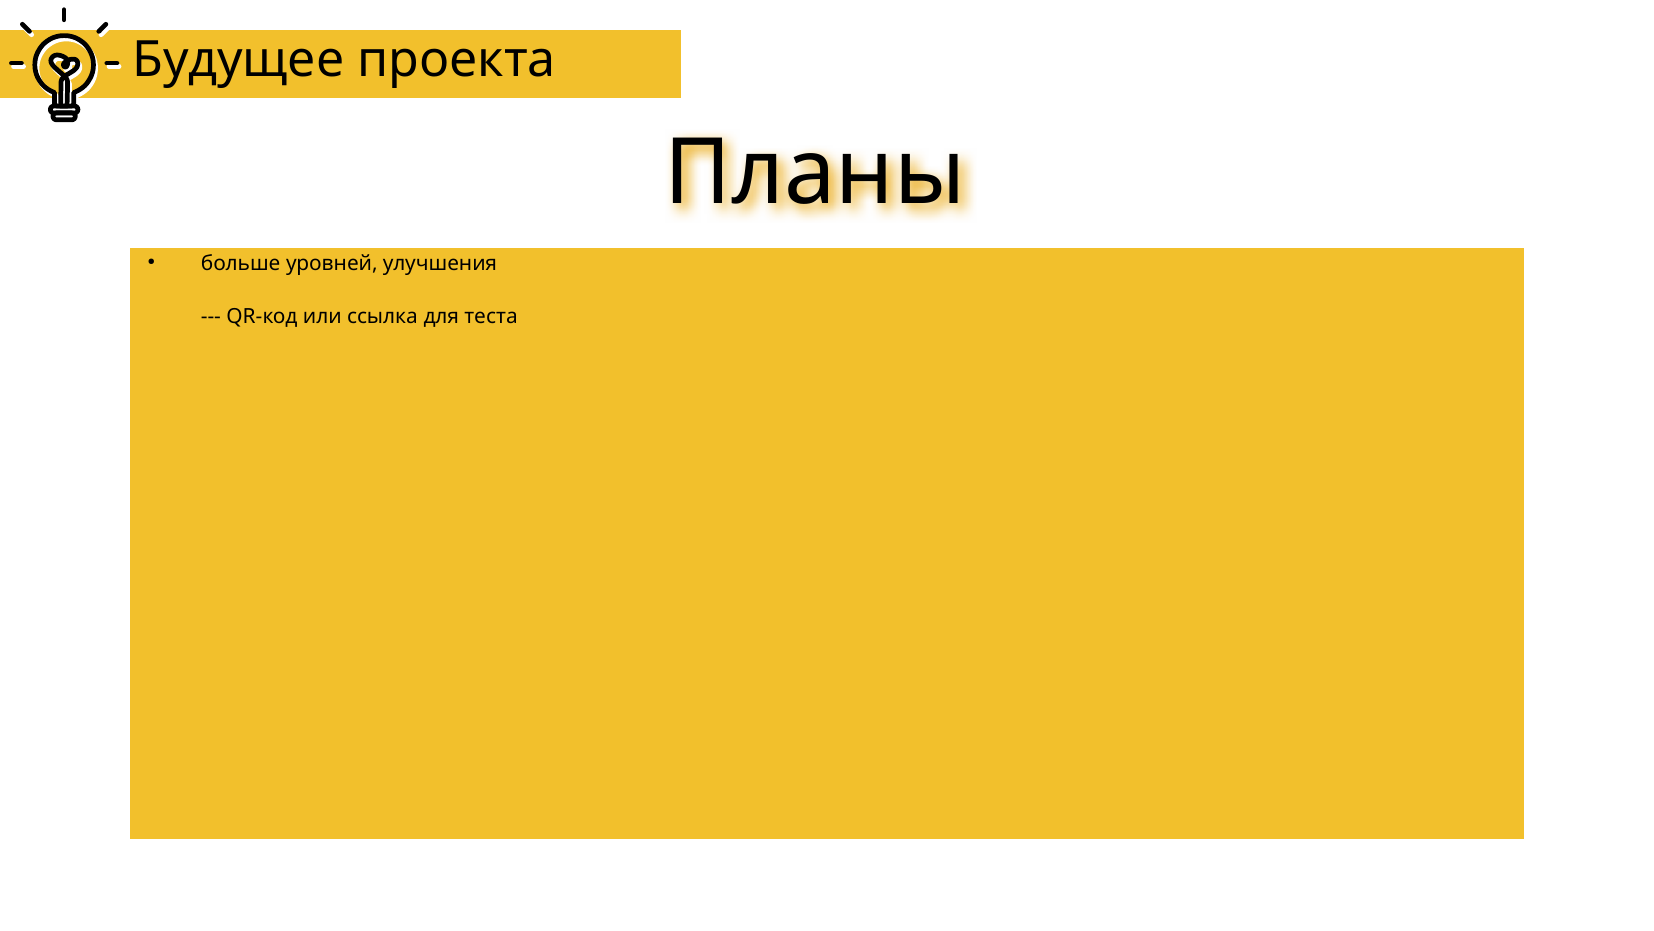

Будущее проекта
Планы
# больше уровней, улучшения
--- QR-код или ссылка для теста